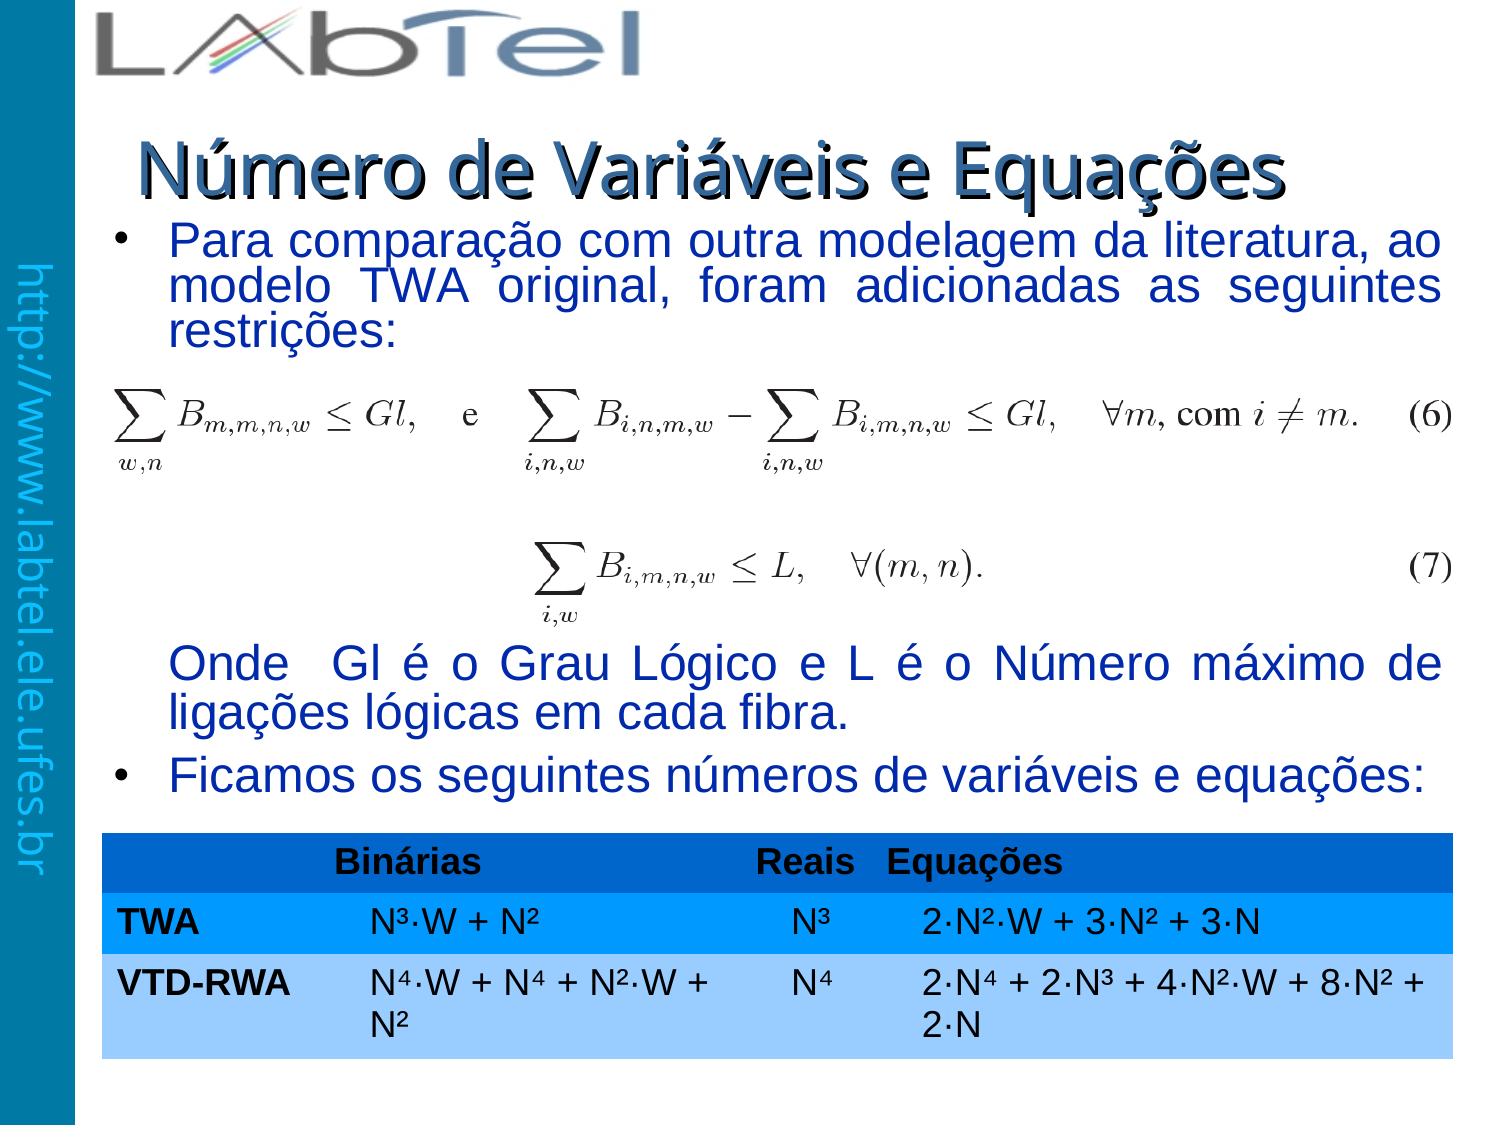

# Número de Variáveis e Equações
Para comparação com outra modelagem da literatura, ao modelo TWA original, foram adicionadas as seguintes restrições:
Onde Gl é o Grau Lógico e L é o Número máximo de ligações lógicas em cada ﬁbra.
Ficamos os seguintes números de variáveis e equações:
| | Binárias | Reais | Equações |
| --- | --- | --- | --- |
| TWA | N³·W + N² | N³ | 2·N²·W + 3·N² + 3·N |
| VTD-RWA | N⁴·W + N⁴ + N²·W + N² | N⁴ | 2·N⁴ + 2·N³ + 4·N²·W + 8·N² + 2·N |